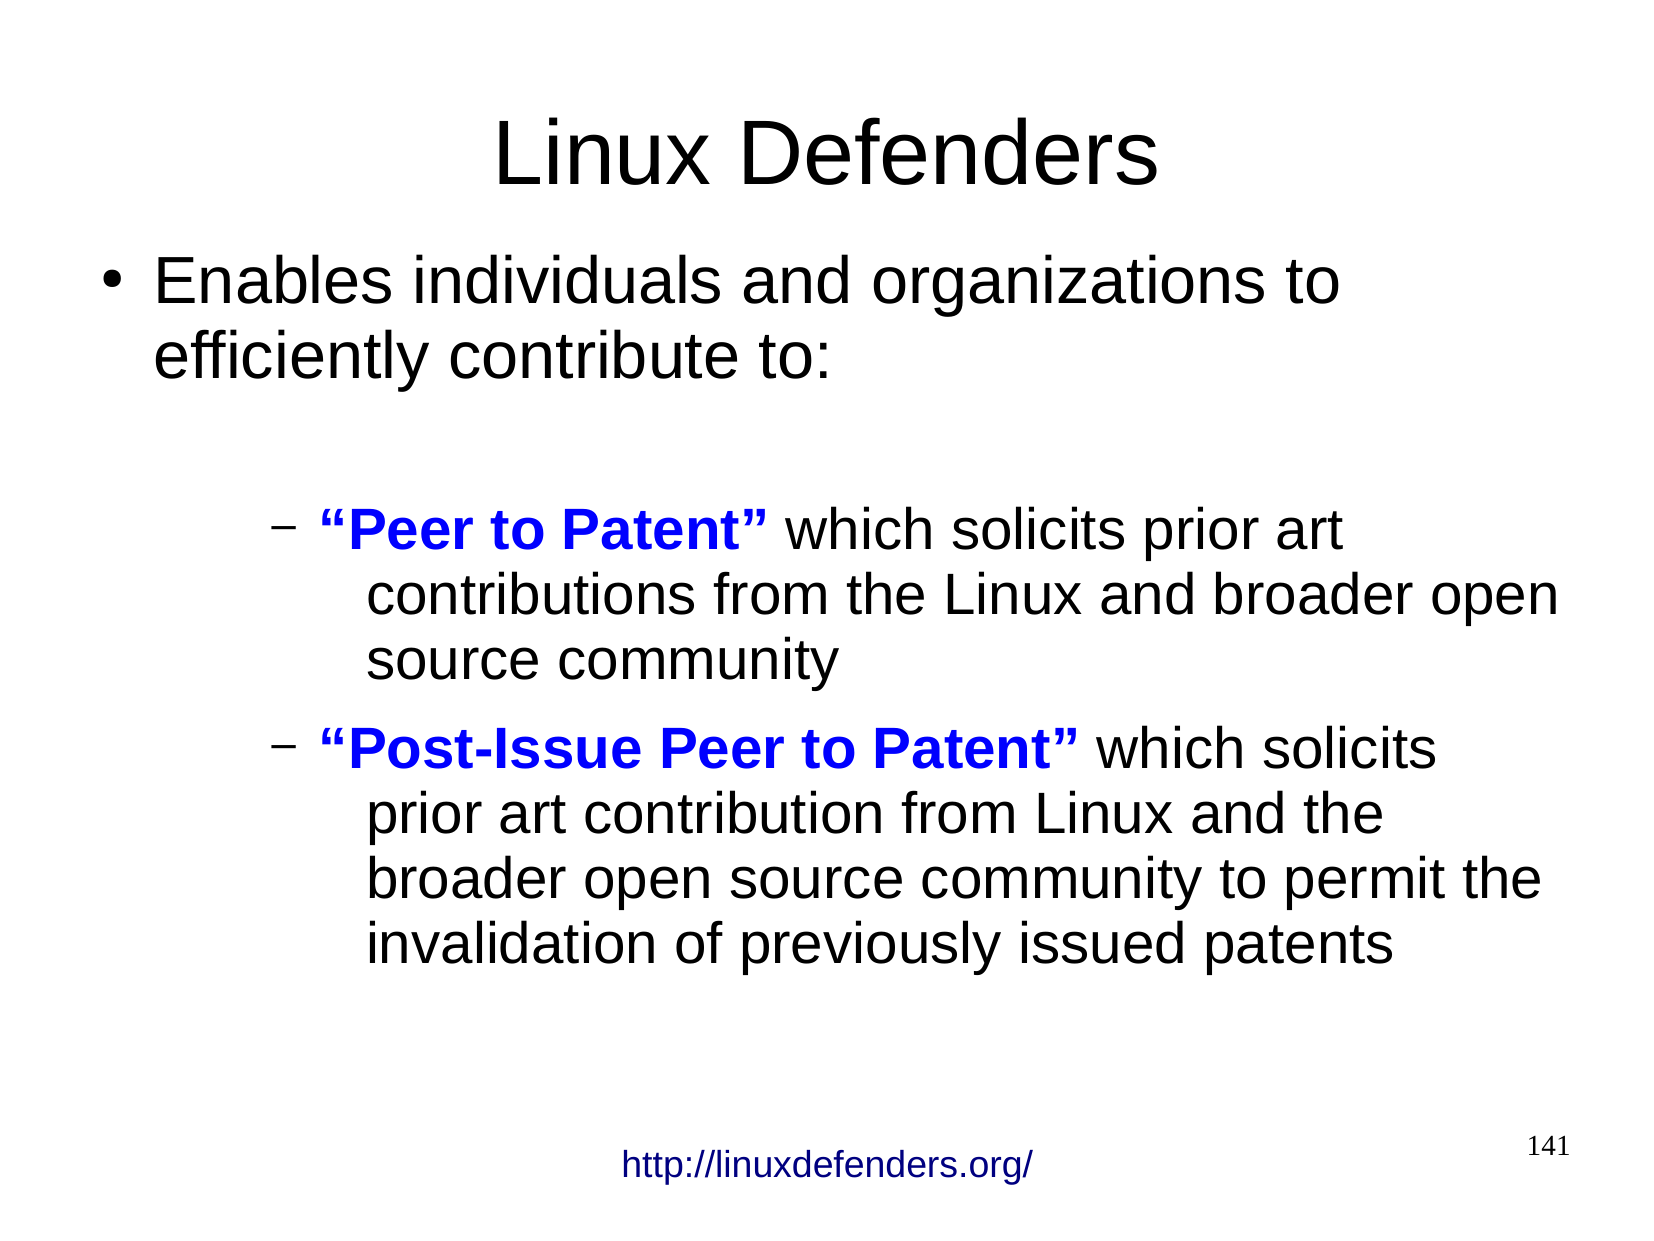

# Linux Defenders
Enables individuals and organizations to efficiently contribute to:
“Peer to Patent” which solicits prior art contributions from the Linux and broader open source community
“Post-Issue Peer to Patent” which solicits prior art contribution from Linux and the broader open source community to permit the invalidation of previously issued patents
141
http://linuxdefenders.org/